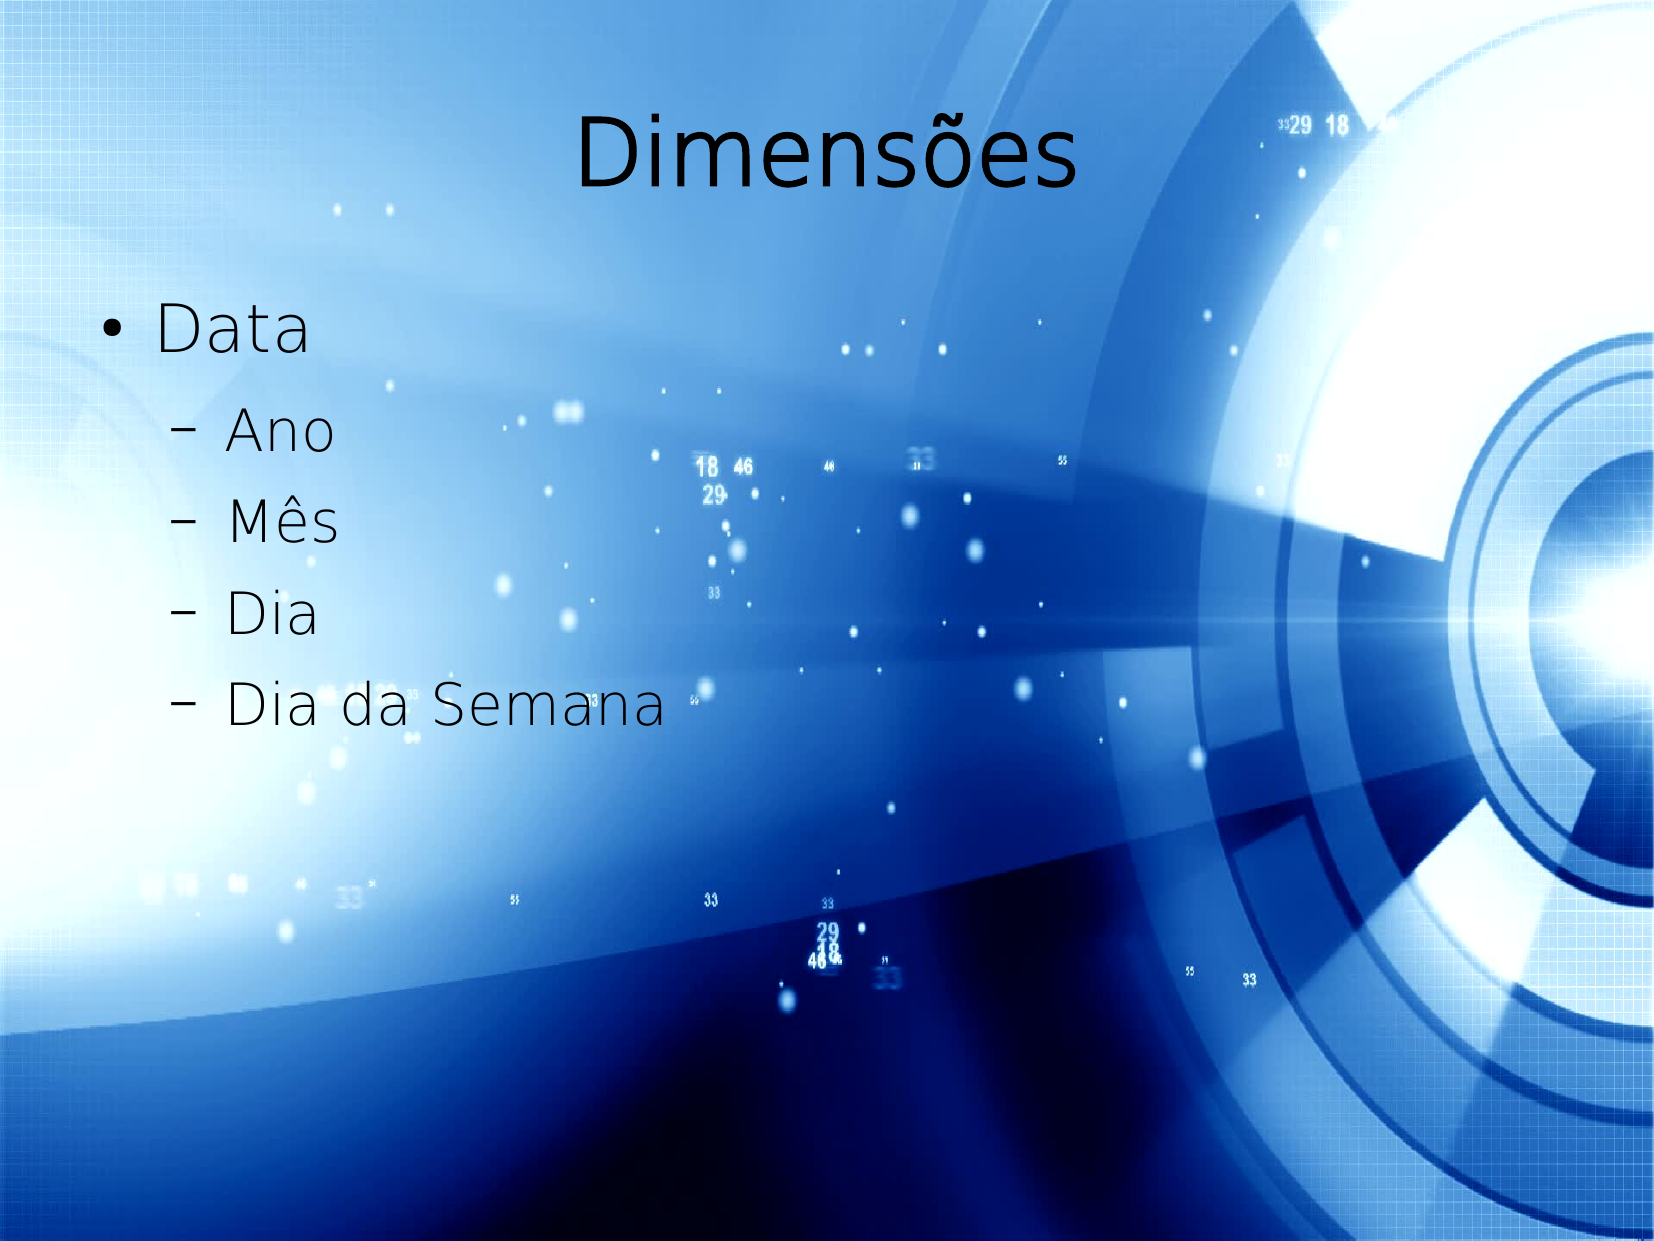

# Dimensões
Data
Ano
Mês
Dia
Dia da Semana